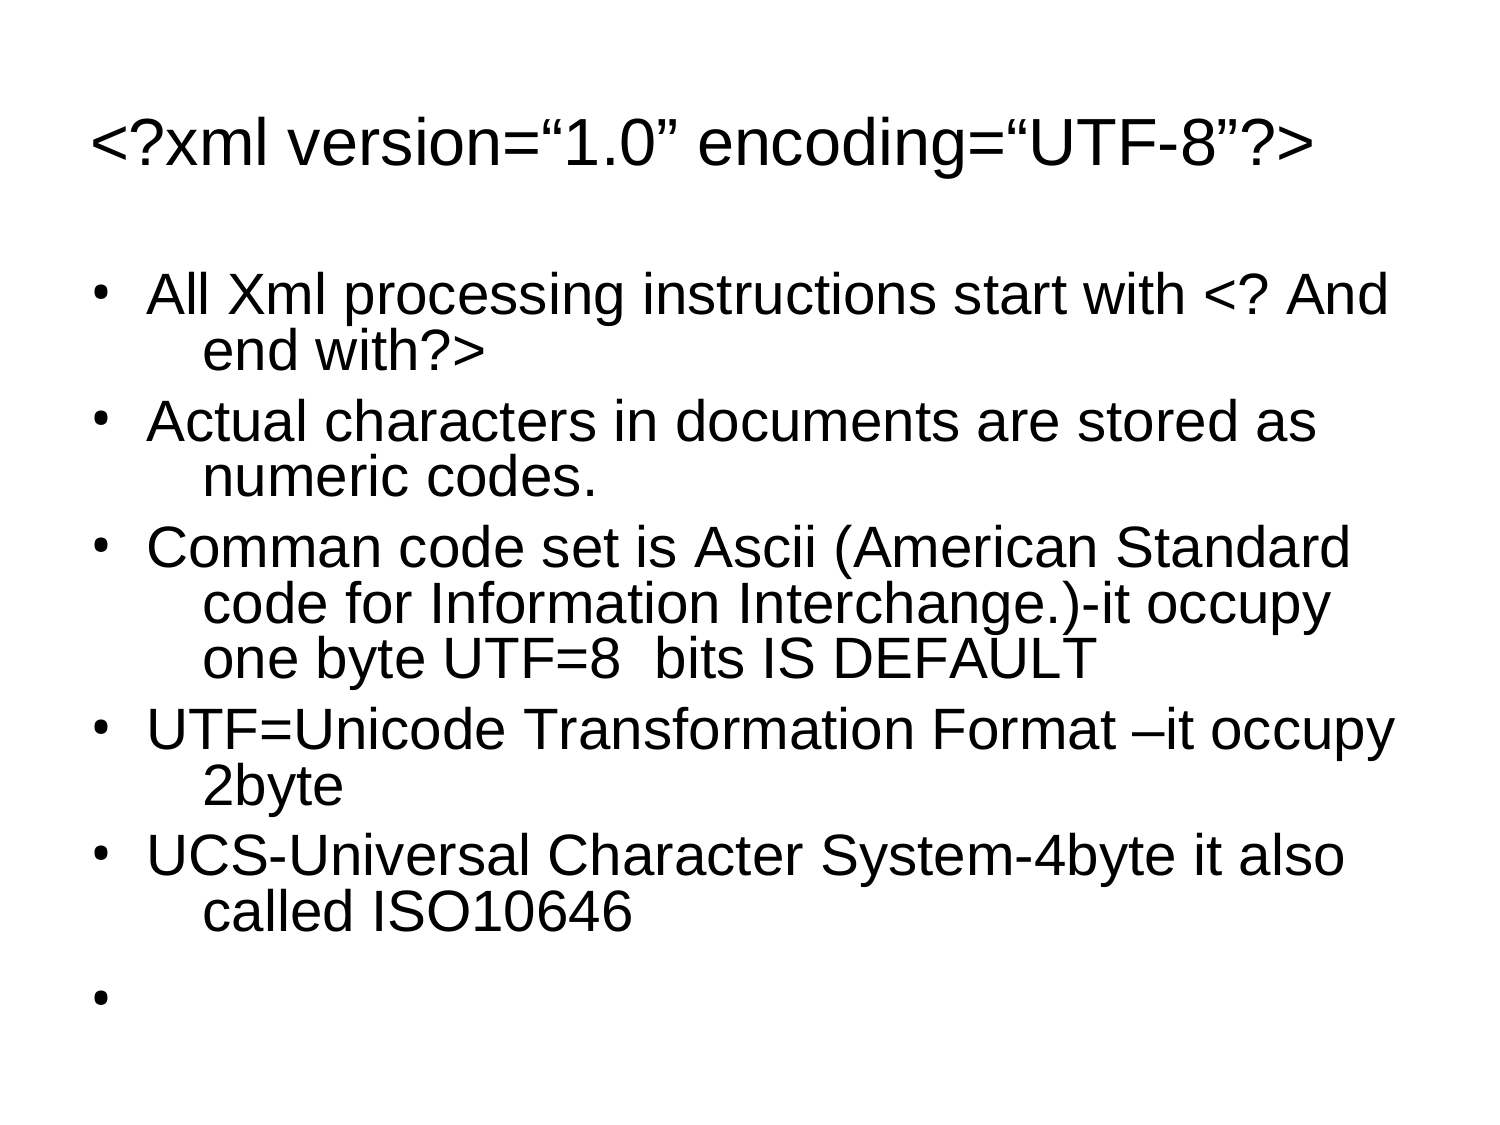

# <?xml version=“1.0” encoding=“UTF-8”?>
All Xml processing instructions start with <? And end with?>
Actual characters in documents are stored as numeric codes.
Comman code set is Ascii (American Standard code for Information Interchange.)-it occupy one byte UTF=8 bits IS DEFAULT
UTF=Unicode Transformation Format –it occupy 2byte
UCS-Universal Character System-4byte it also called ISO10646